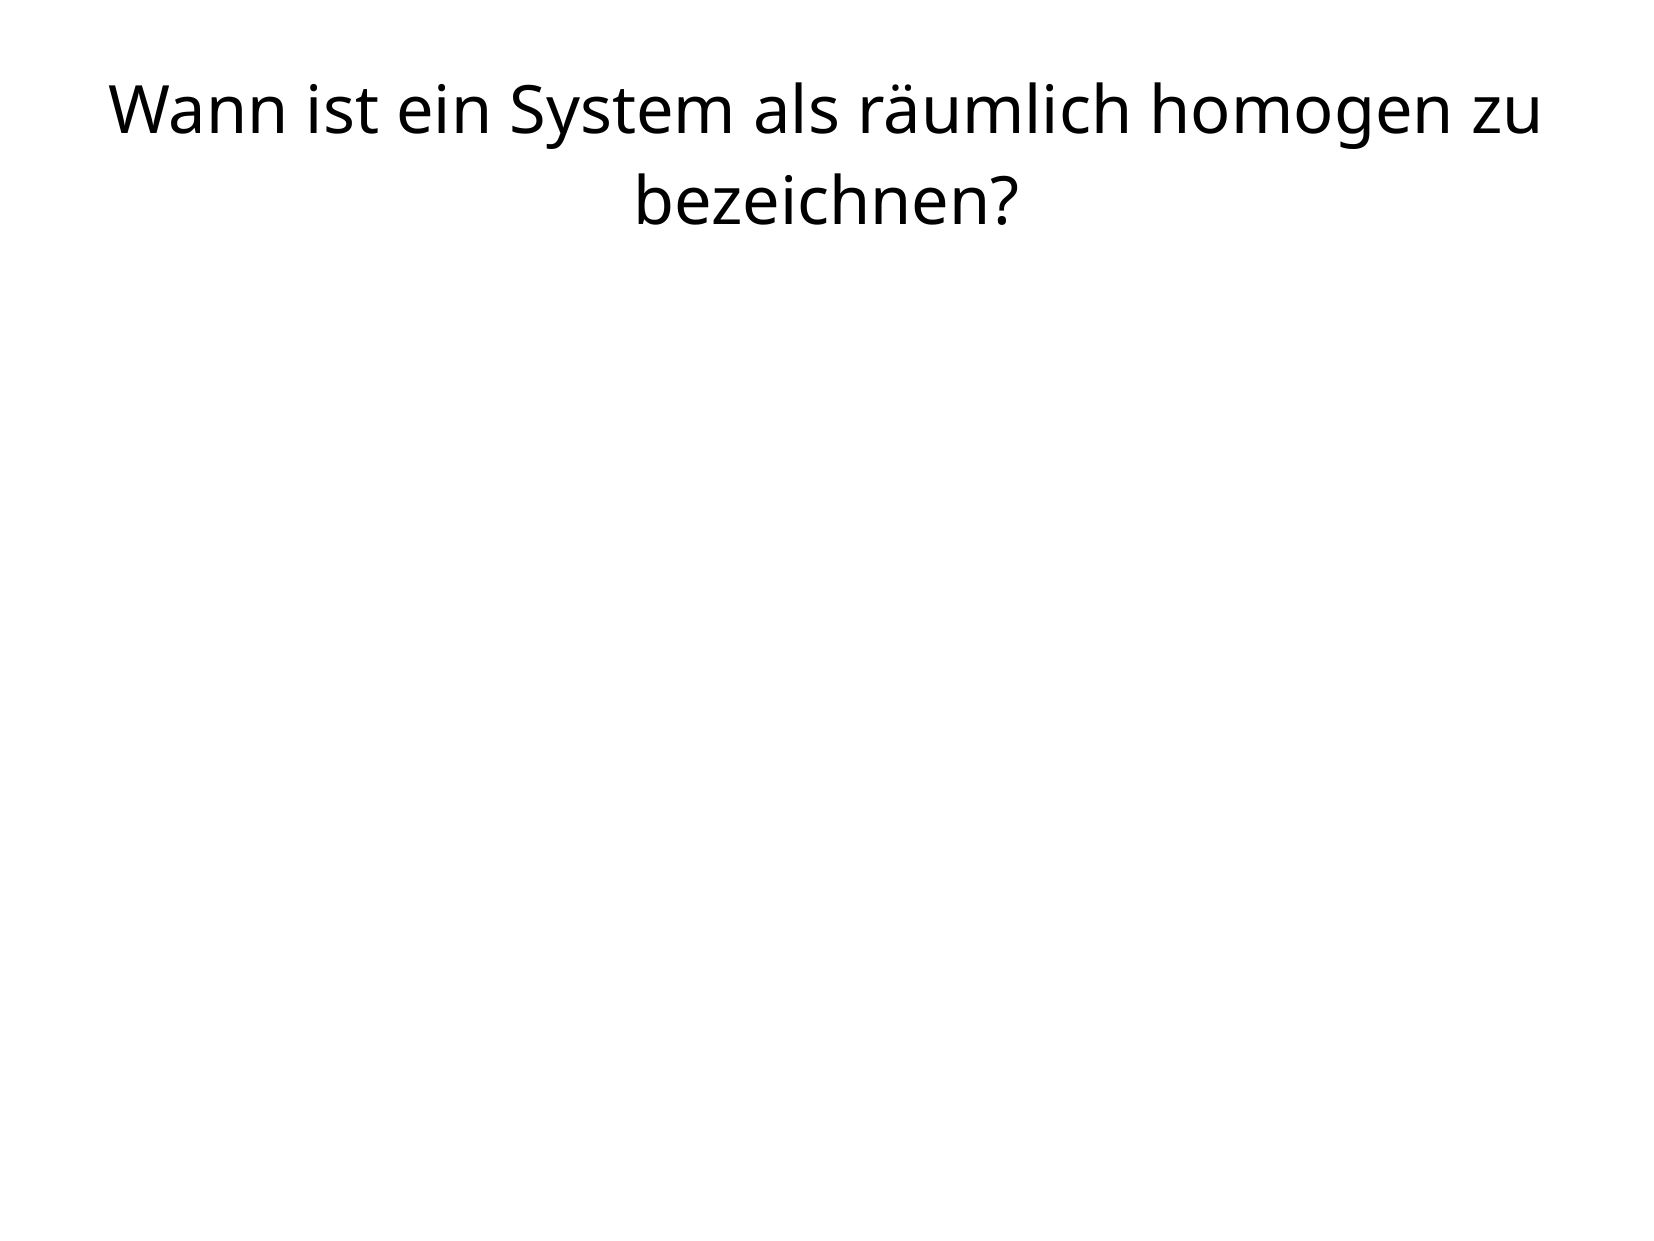

# Wann ist ein System als räumlich homogen zu bezeichnen?